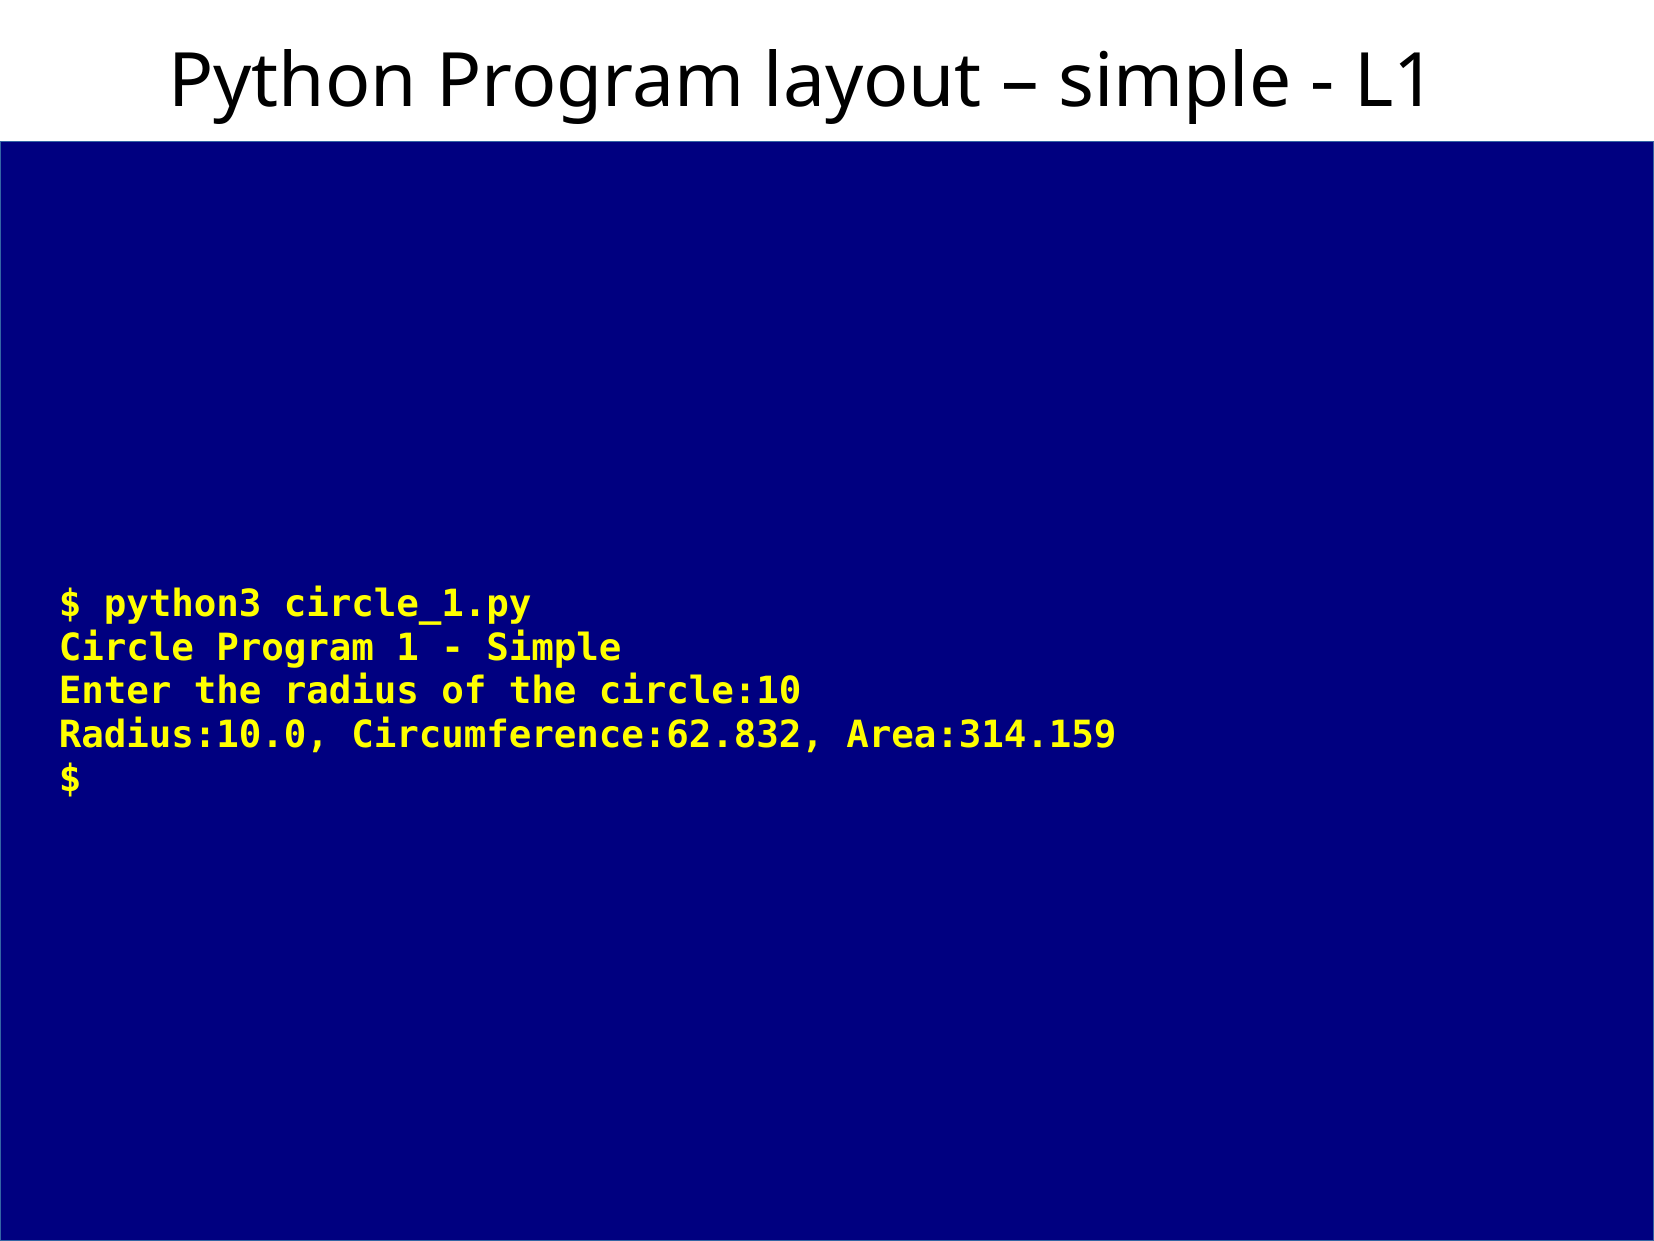

Python Program layout – simple - L1
$ python3 circle_1.py
Circle Program 1 - Simple
Enter the radius of the circle:10
Radius:10.0, Circumference:62.832, Area:314.159
$
# lsusb